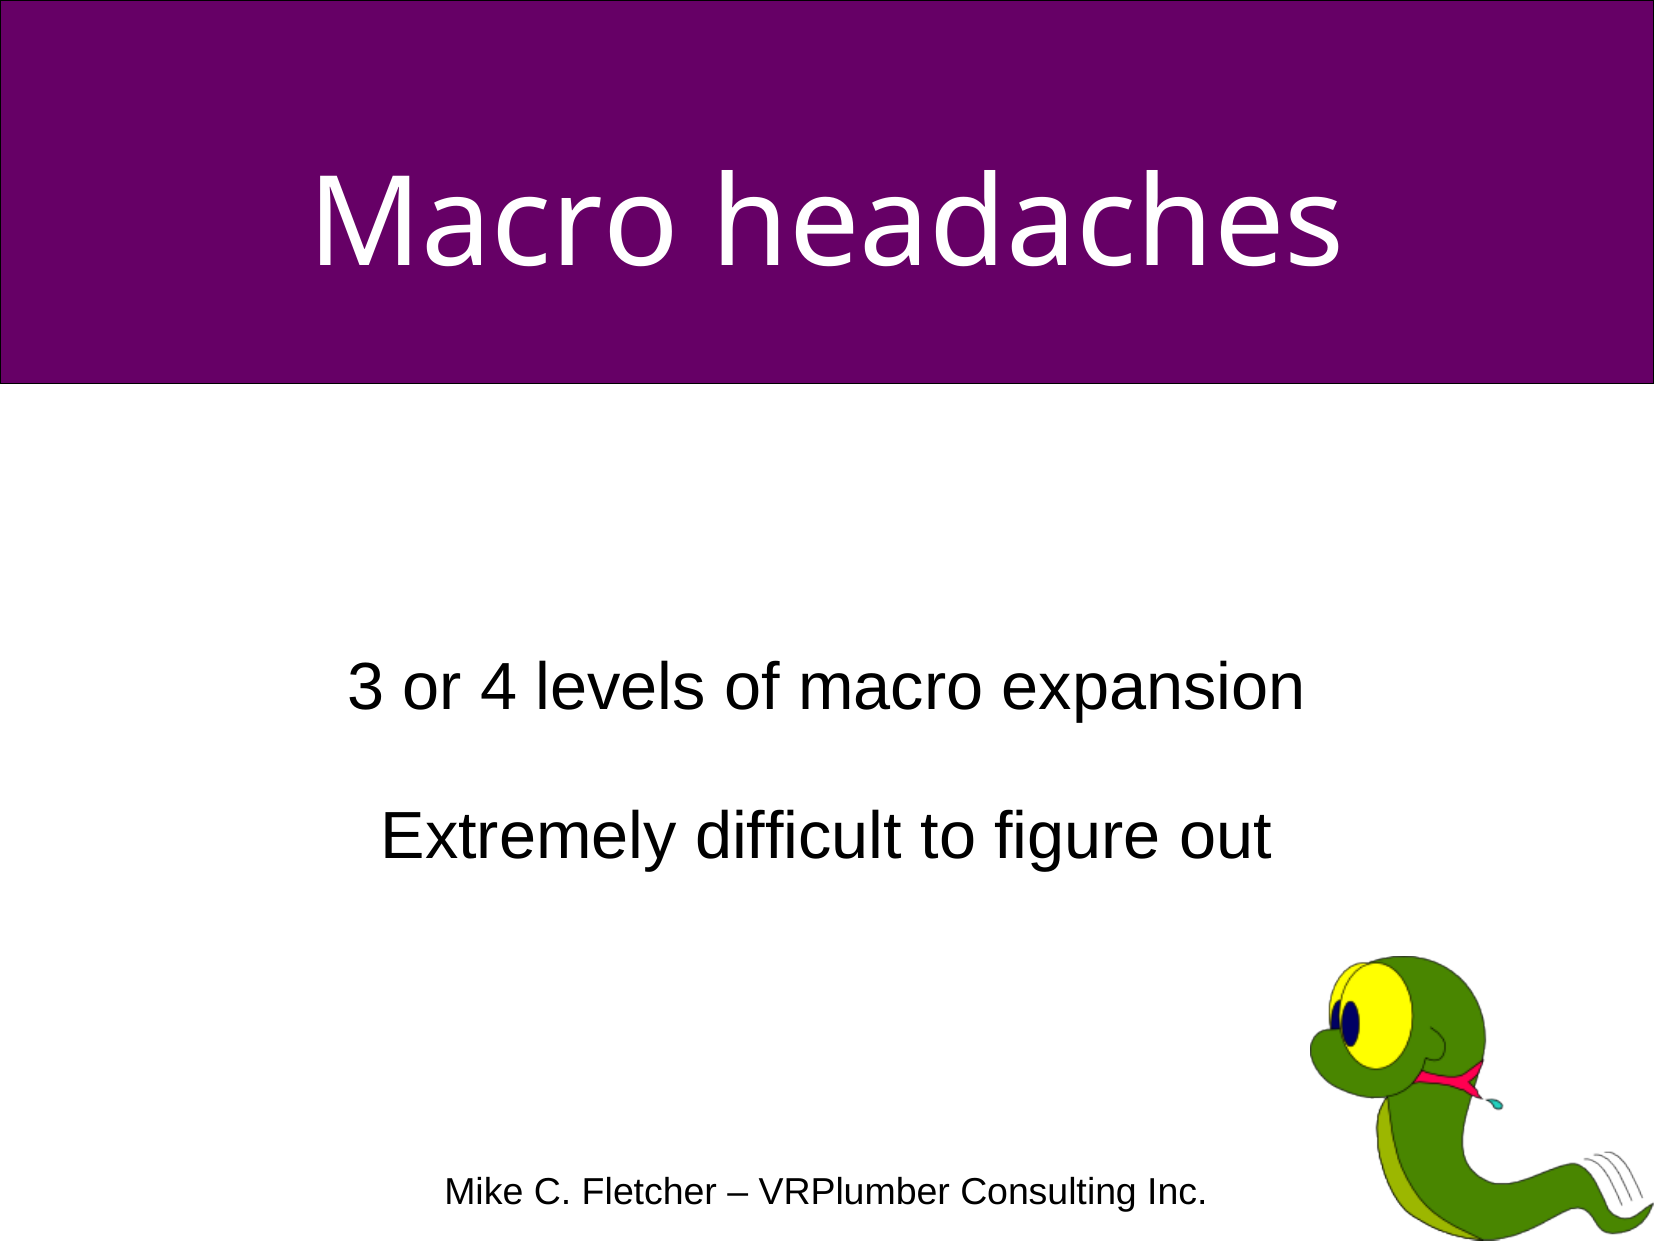

# Macro headaches
3 or 4 levels of macro expansion
Extremely difficult to figure out